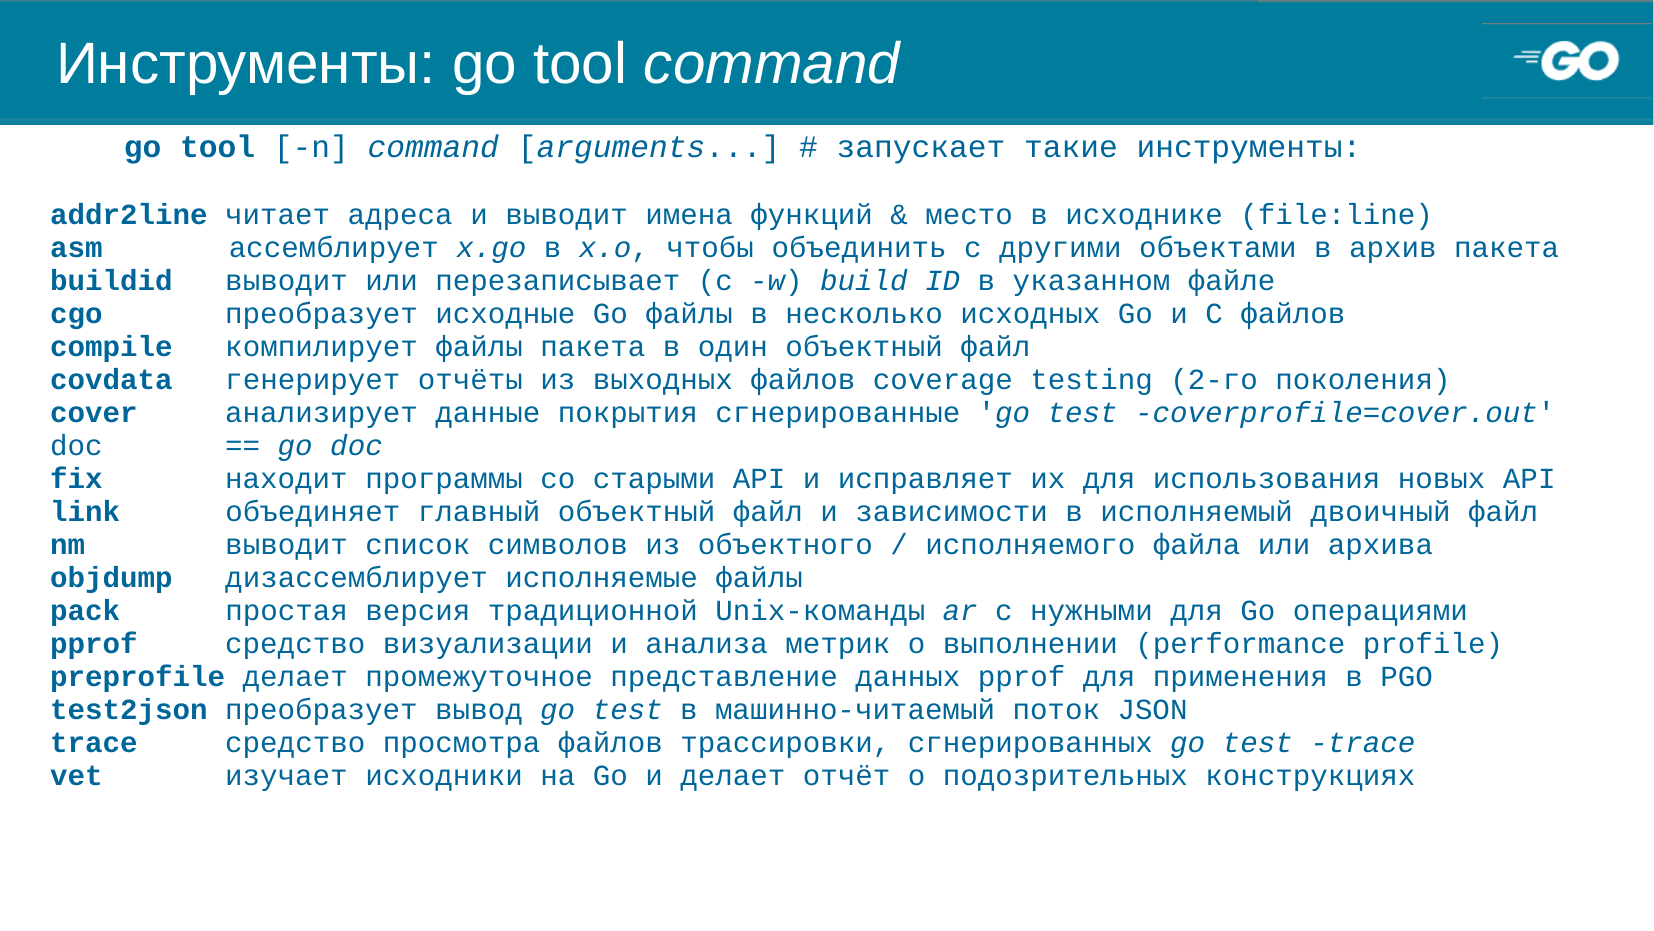

Инструменты: go tool command
	go tool [-n] command [arguments...] # запускает такие инструменты:
addr2line читает адреса и выводит имена функций & место в исходнике (file:line)
asm	 ассемблирует x.go в x.o, чтобы объединить с другими объектами в архив пакета
buildid выводит или перезаписывает (с -w) build ID в указанном файле
cgo преобразует исходные Go файлы в несколько исходных Go и C файлов
compile компилирует файлы пакета в один объектный файл
covdata генерирует отчёты из выходных файлов coverage testing (2-го поколения)
cover анализирует данные покрытия сгнерированные 'go test -coverprofile=cover.out'
doc == go doc
fix находит программы со старыми API и исправляет их для использования новых API
link объединяет главный объектный файл и зависимости в исполняемый двоичный файл
nm выводит список символов из объектного / исполняемого файла или архива
objdump дизассемблирует исполняемые файлы
pack простая версия традиционной Unix-команды ar с нужными для Go операциями
pprof средство визуализации и анализа метрик о выполнении (performance profile)
preprofile делает промежуточное представление данных pprof для применения в PGO
test2json преобразует вывод go test в машинно-читаемый поток JSON
trace средство просмотра файлов трассировки, сгнерированных go test -trace
vet изучает исходники на Go и делает отчёт о подозрительных конструкциях